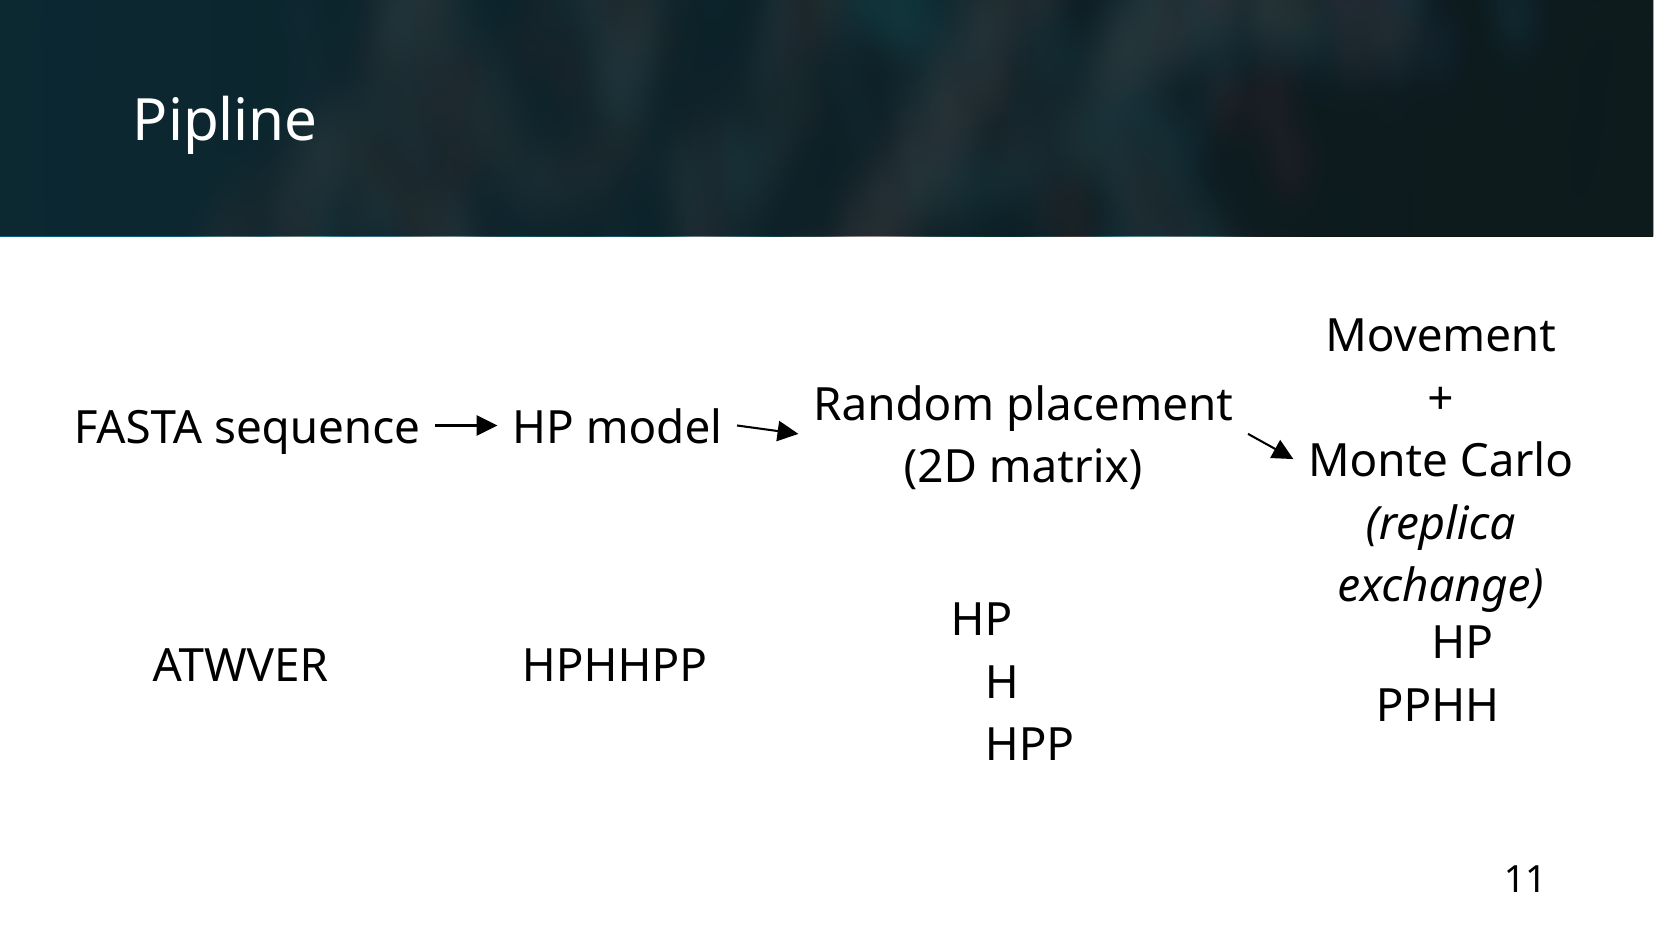

Pipline
Movement
+
Monte Carlo
(replica
exchange)
Random placement
(2D matrix)
FASTA sequence
HP model
HP
HH
HHPP
PPHP
PPHH
ATWVER
HPHHPP